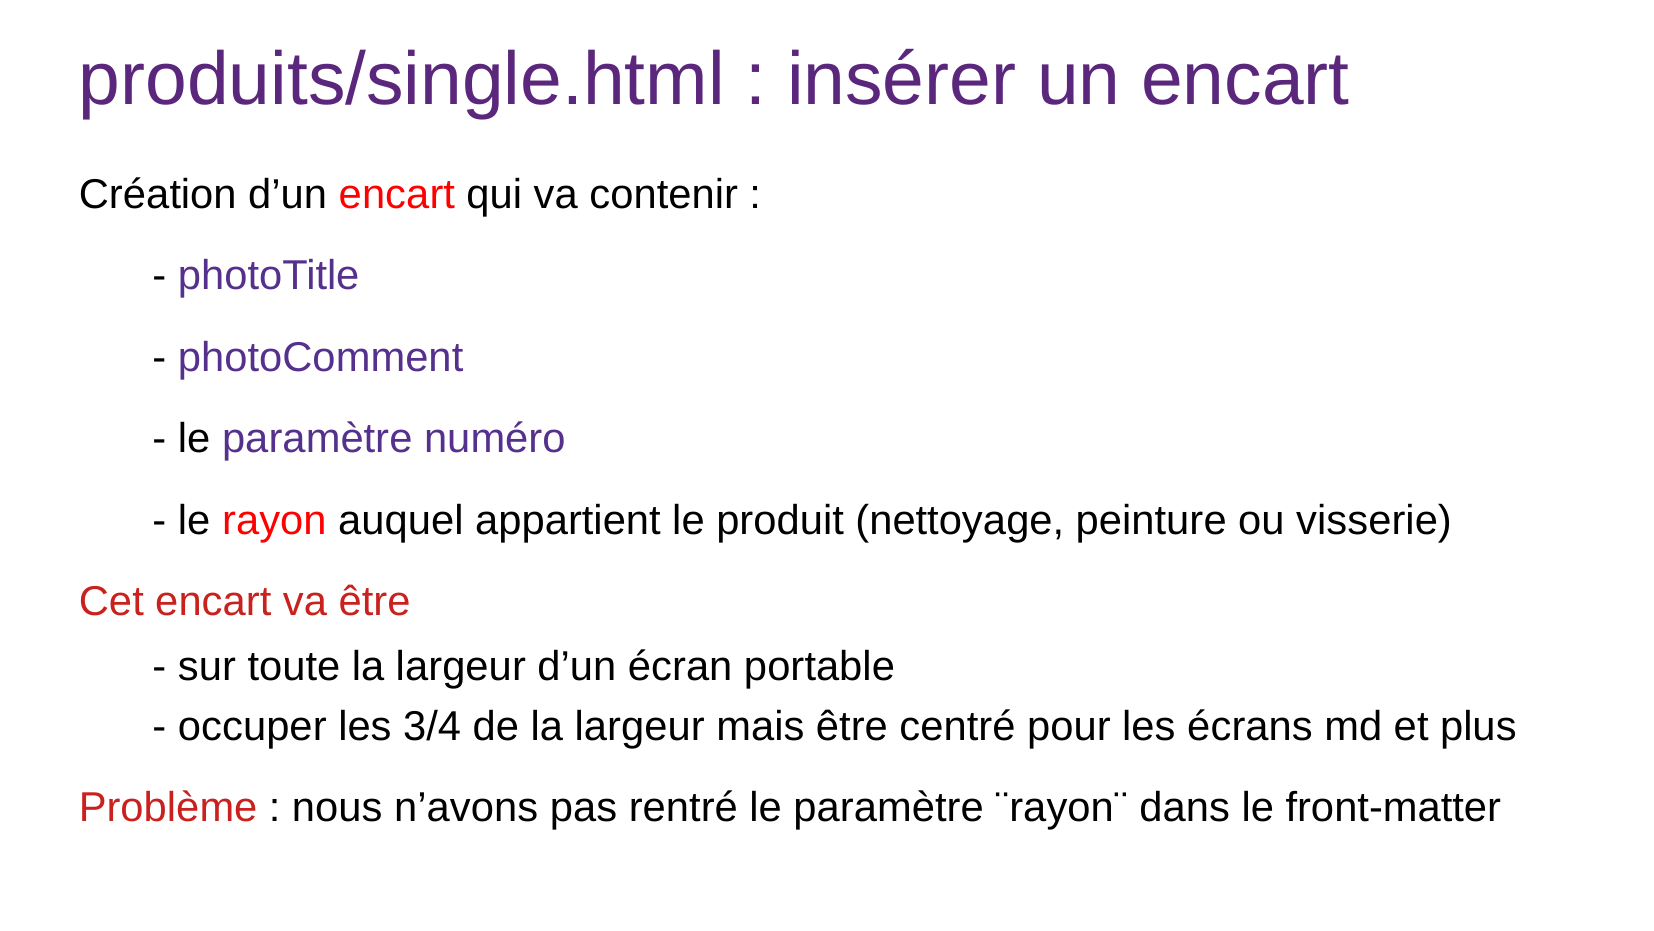

# produits/single.html : insérer un encart
Création d’un encart qui va contenir :
	- photoTitle
	- photoComment
	- le paramètre numéro
	- le rayon auquel appartient le produit (nettoyage, peinture ou visserie)
Cet encart va être
	- sur toute la largeur d’un écran portable
	- occuper les 3/4 de la largeur mais être centré pour les écrans md et plus
Problème : nous n’avons pas rentré le paramètre ¨rayon¨ dans le front-matter